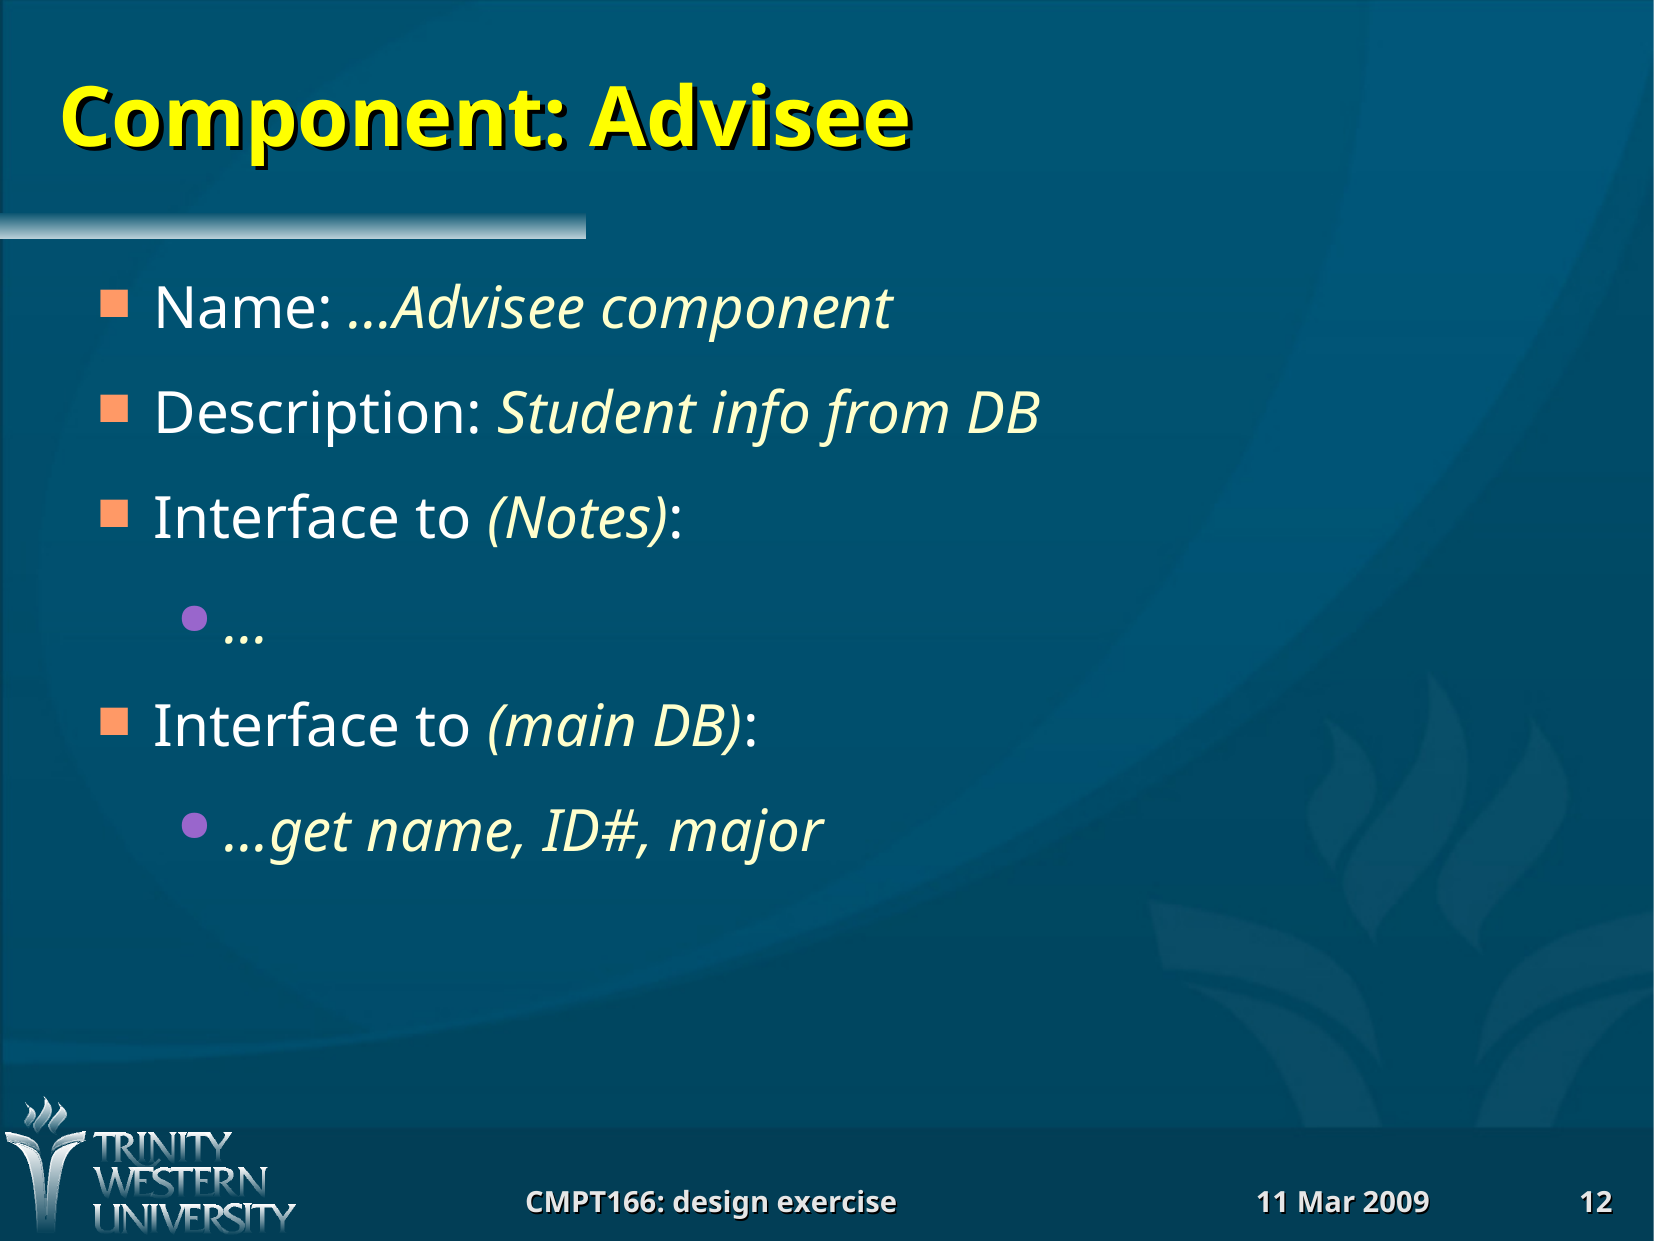

# Component: Advisee
Name: …Advisee component
Description: Student info from DB
Interface to (Notes):
...
Interface to (main DB):
...get name, ID#, major
CMPT166: design exercise
11 Mar 2009
12